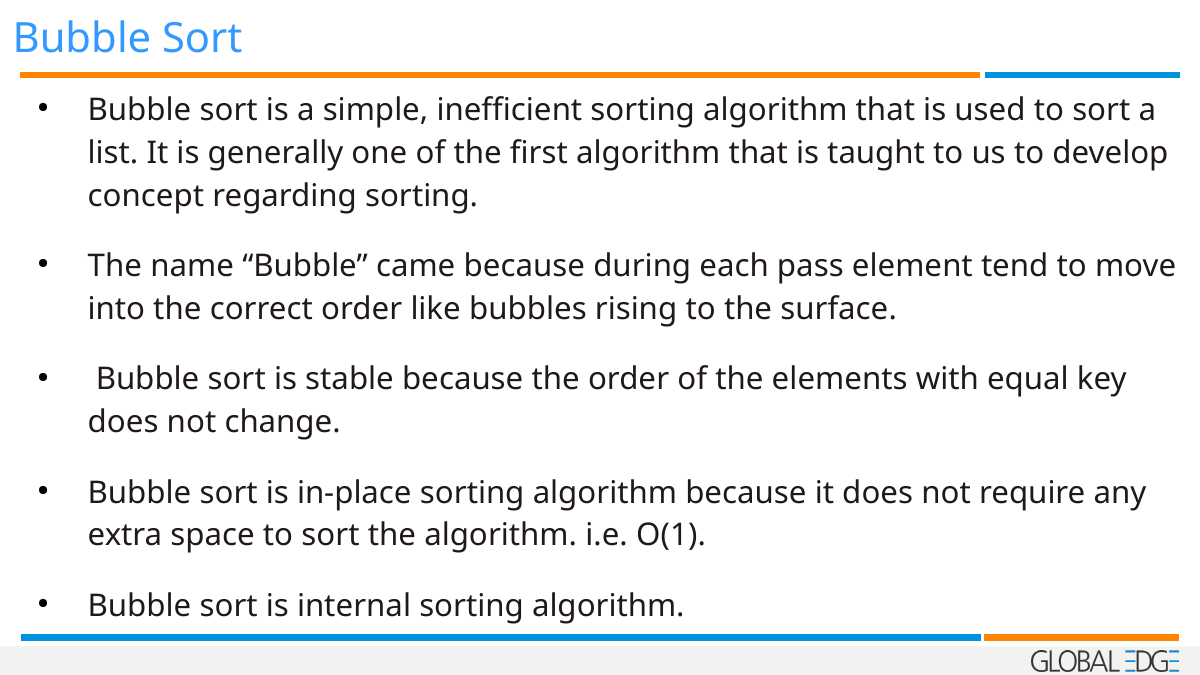

# Bubble Sort
Bubble sort is a simple, inefficient sorting algorithm that is used to sort a list. It is generally one of the first algorithm that is taught to us to develop concept regarding sorting.
The name “Bubble” came because during each pass element tend to move into the correct order like bubbles rising to the surface.
 Bubble sort is stable because the order of the elements with equal key does not change.
Bubble sort is in-place sorting algorithm because it does not require any extra space to sort the algorithm. i.e. O(1).
Bubble sort is internal sorting algorithm.